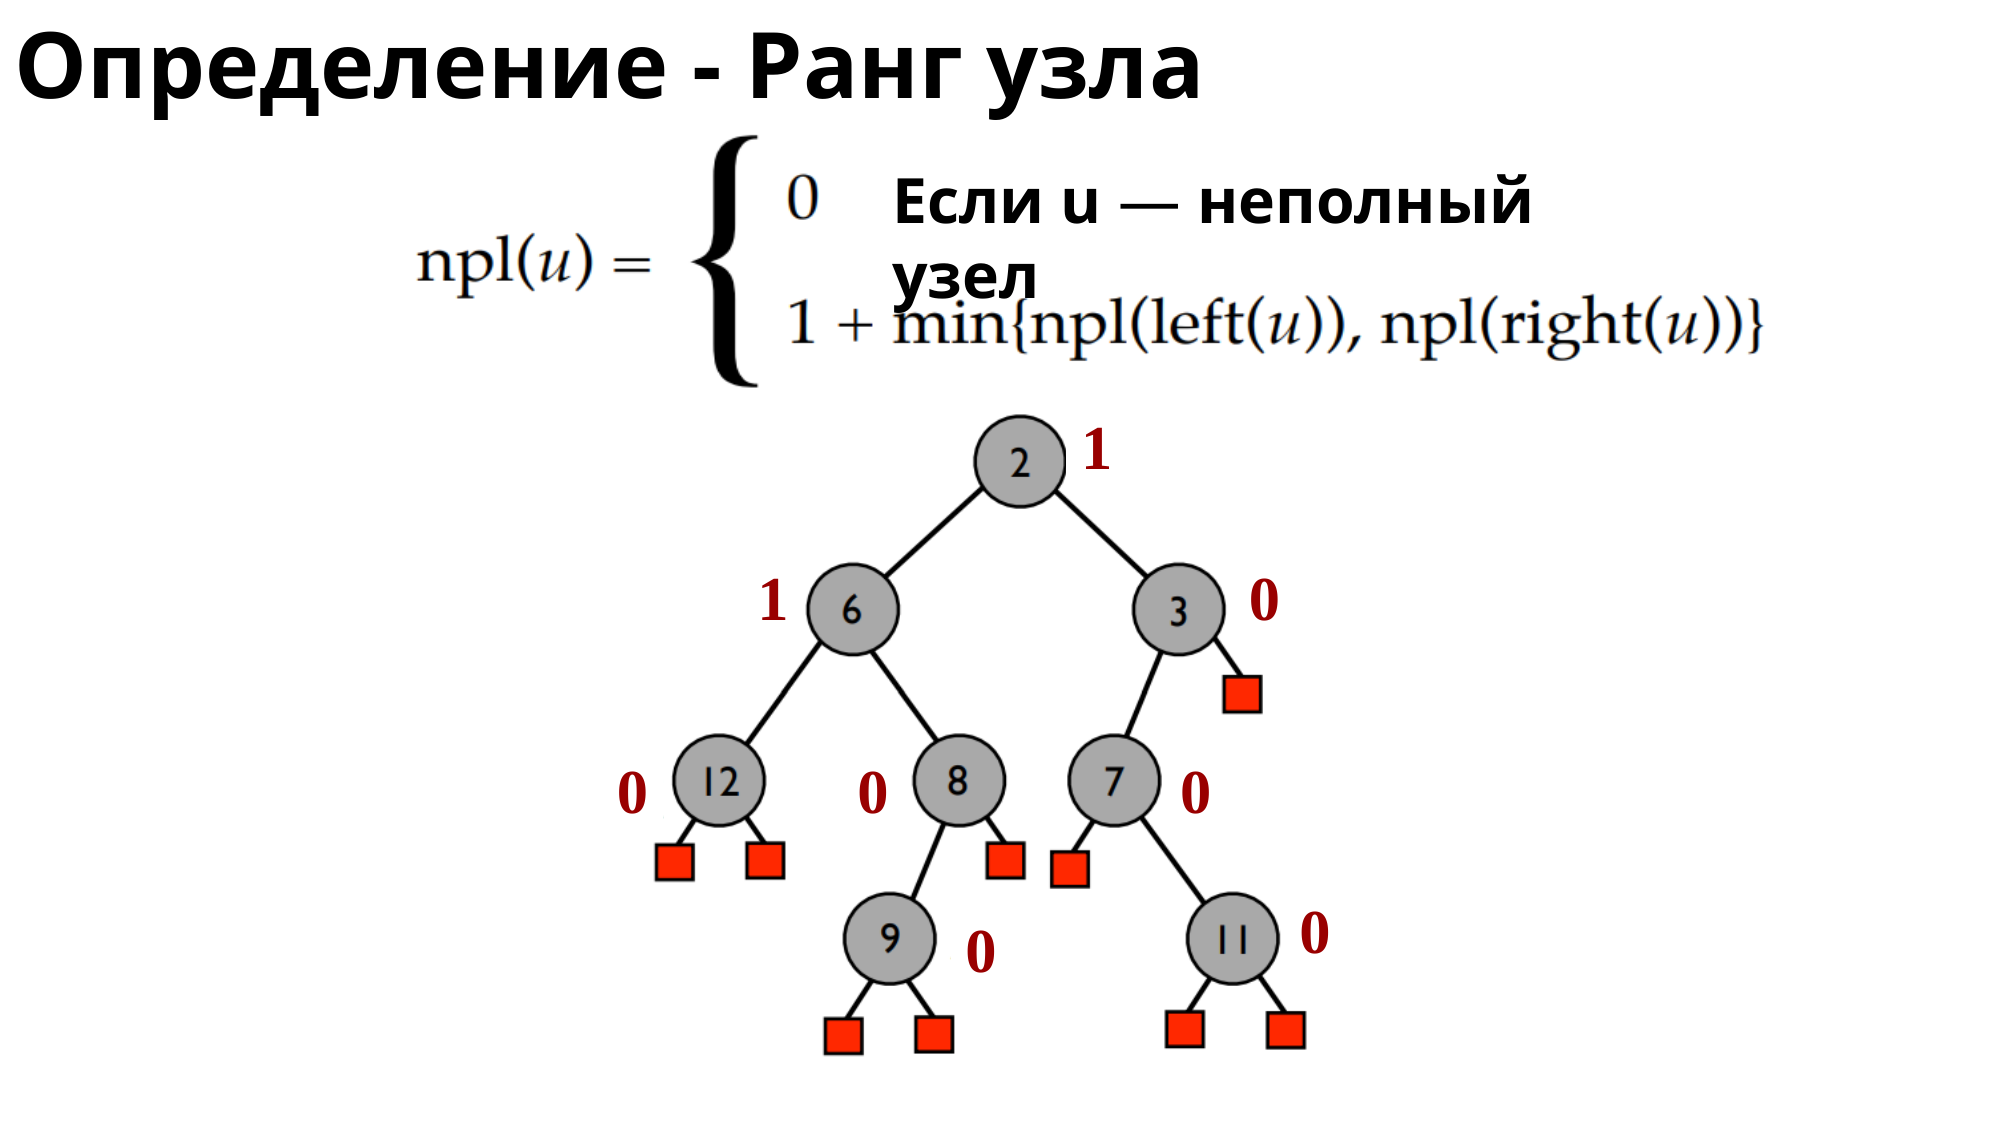

Определение - Ранг узла
Если u — неполный узел
1
1
0
0
0
0
0
0